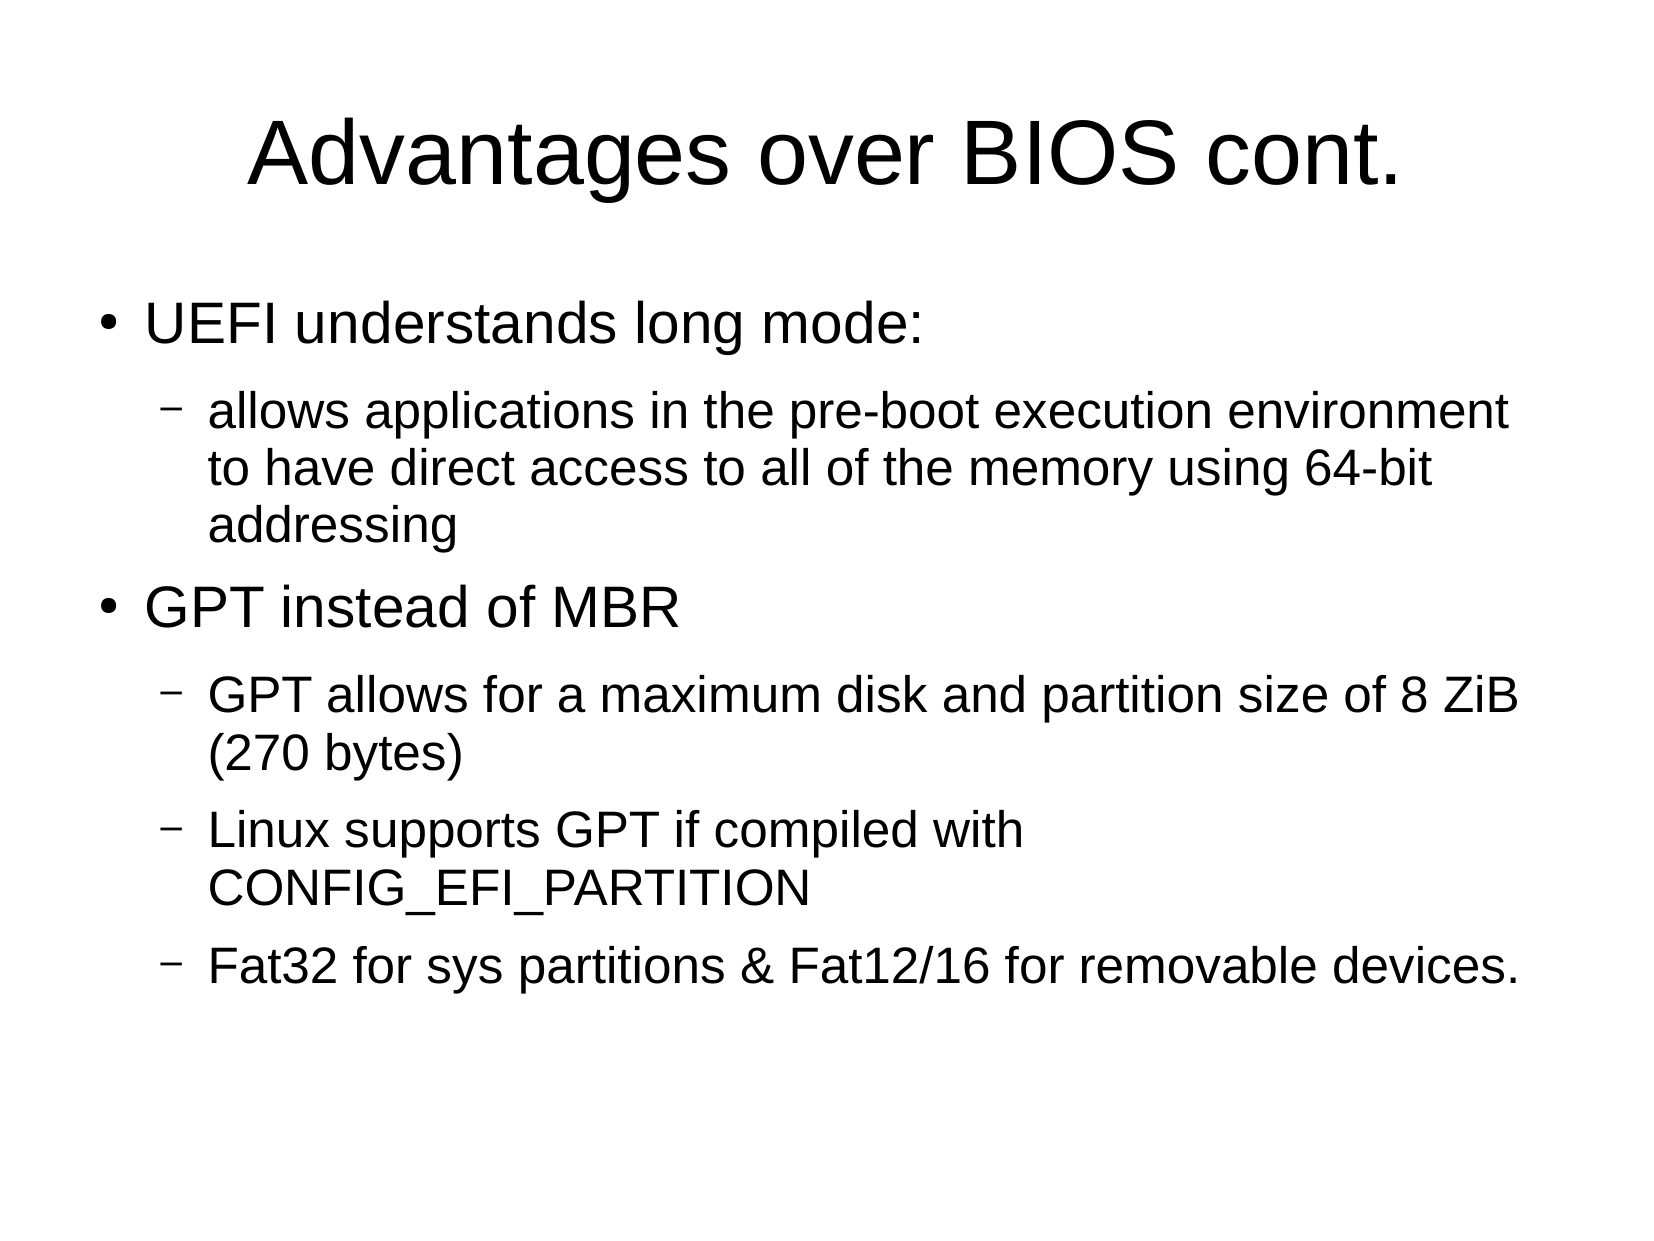

# Advantages over BIOS cont.
UEFI understands long mode:
allows applications in the pre-boot execution environment to have direct access to all of the memory using 64-bit addressing
GPT instead of MBR
GPT allows for a maximum disk and partition size of 8 ZiB (270 bytes)
Linux supports GPT if compiled with CONFIG_EFI_PARTITION
Fat32 for sys partitions & Fat12/16 for removable devices.